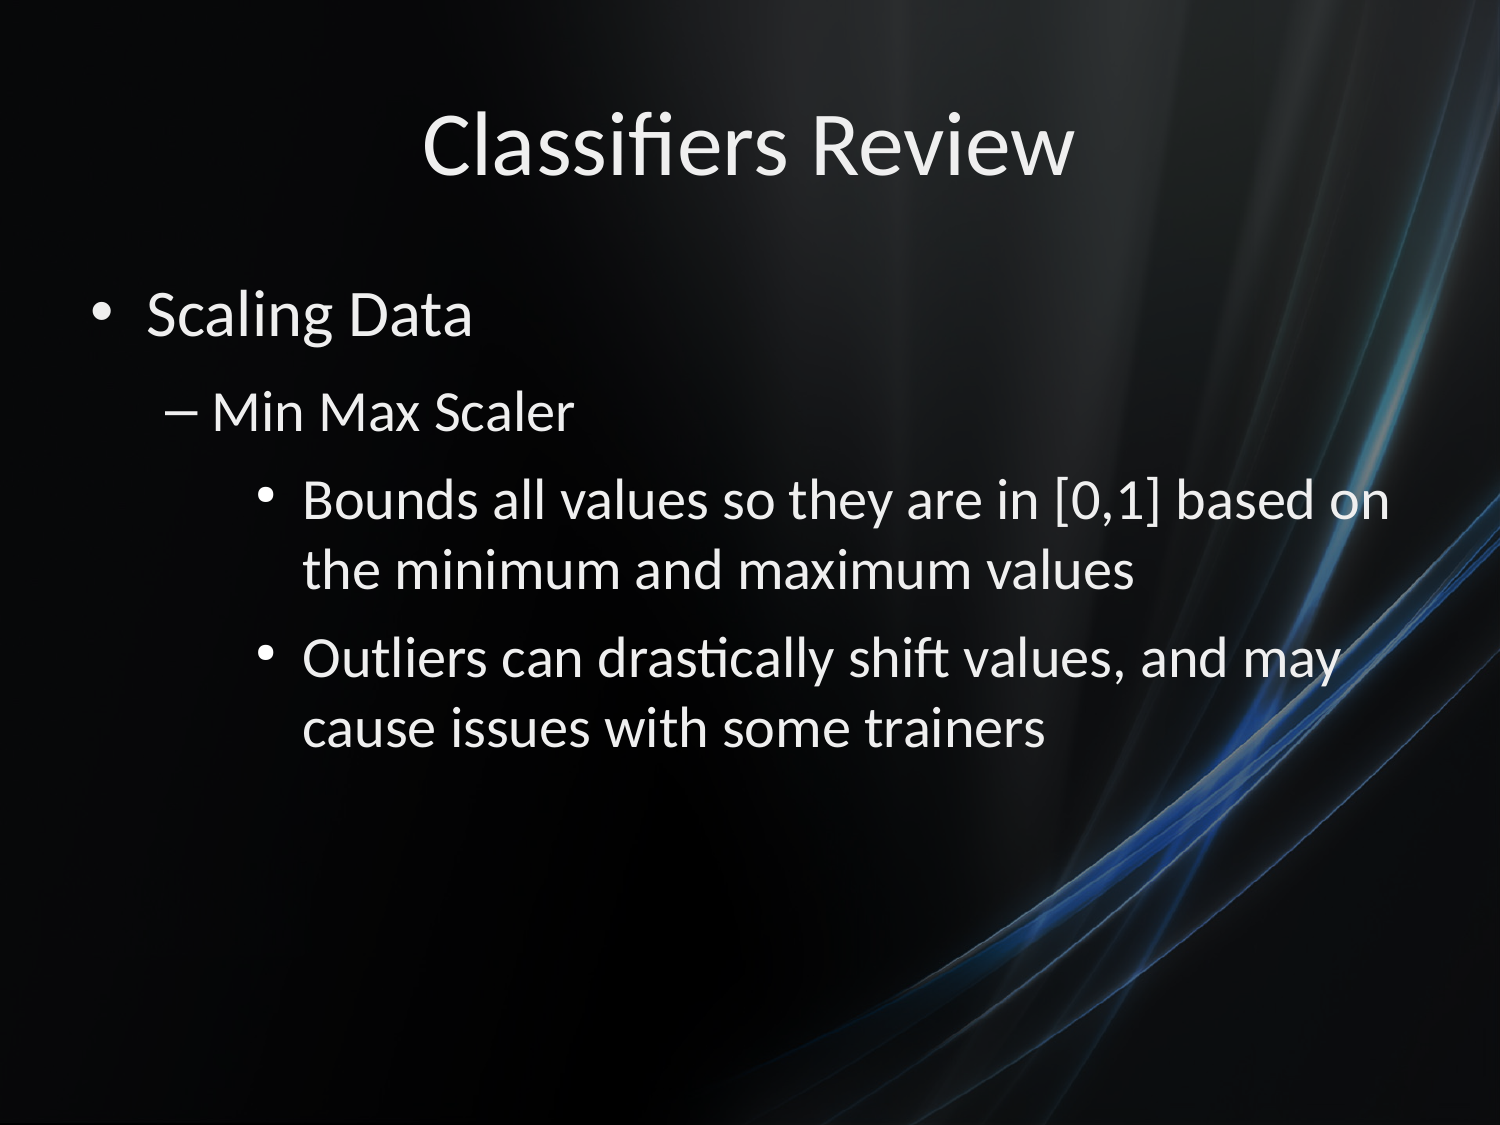

# Classifiers Review
Scaling Data
Min Max Scaler
Bounds all values so they are in [0,1] based on the minimum and maximum values
Outliers can drastically shift values, and may cause issues with some trainers